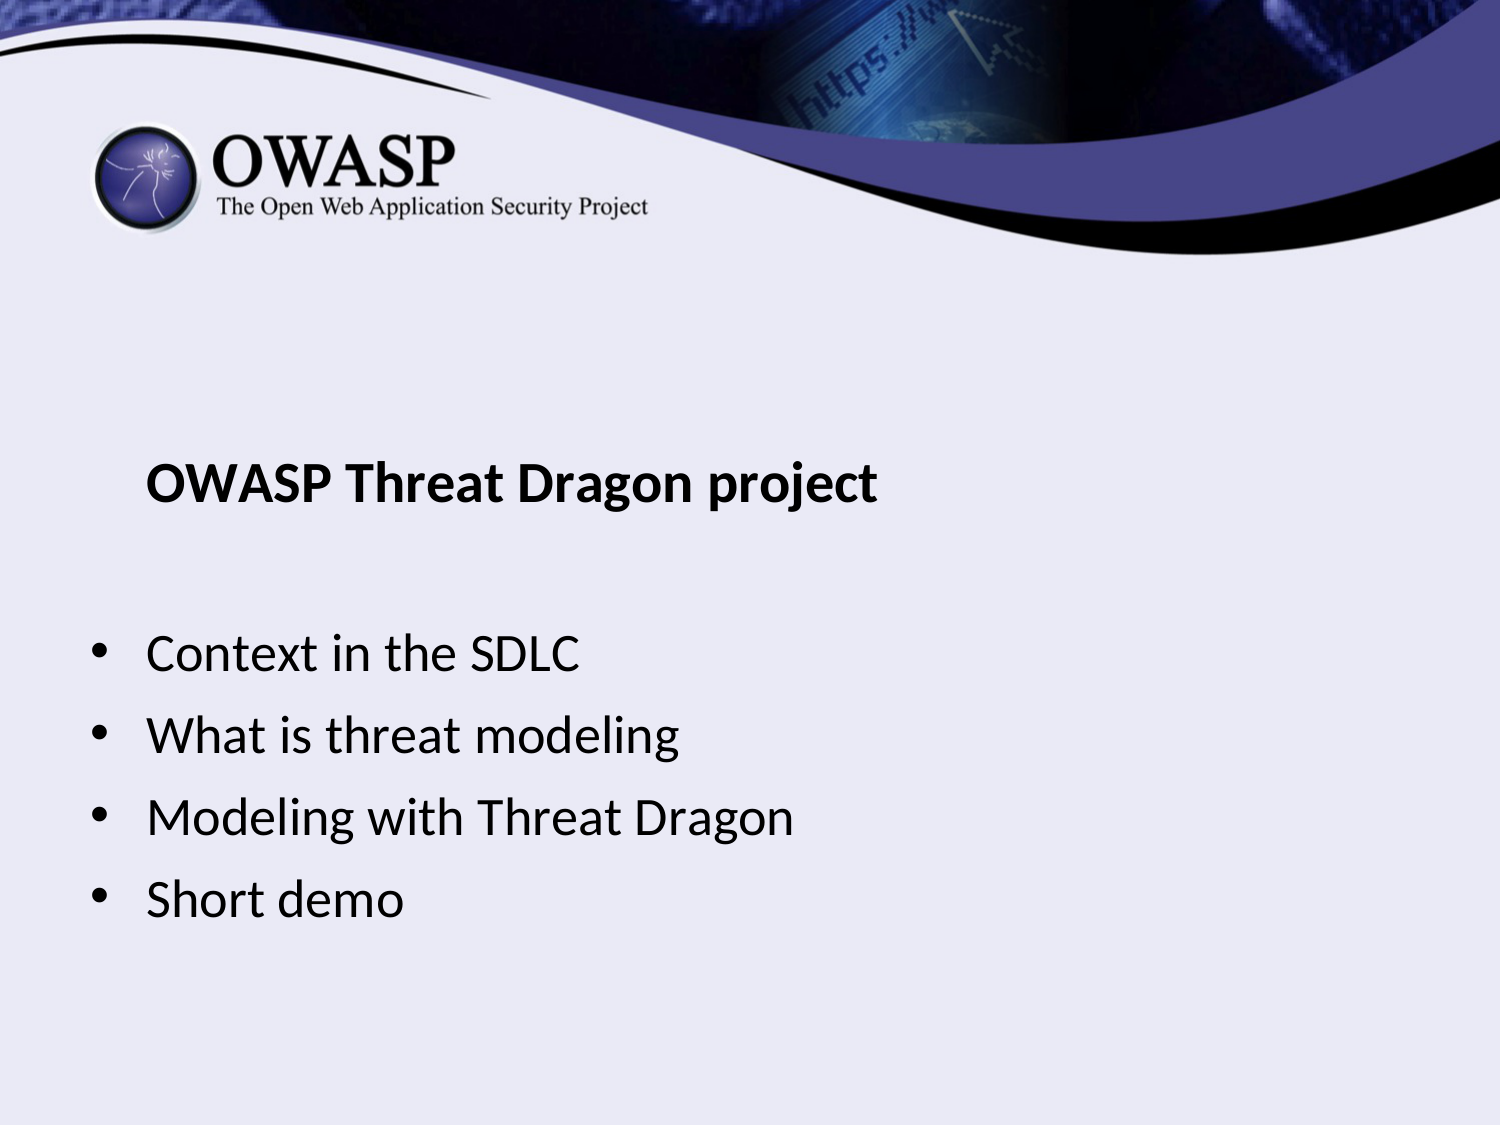

#
OWASP Threat Dragon project
Context in the SDLC
What is threat modeling
Modeling with Threat Dragon
Short demo